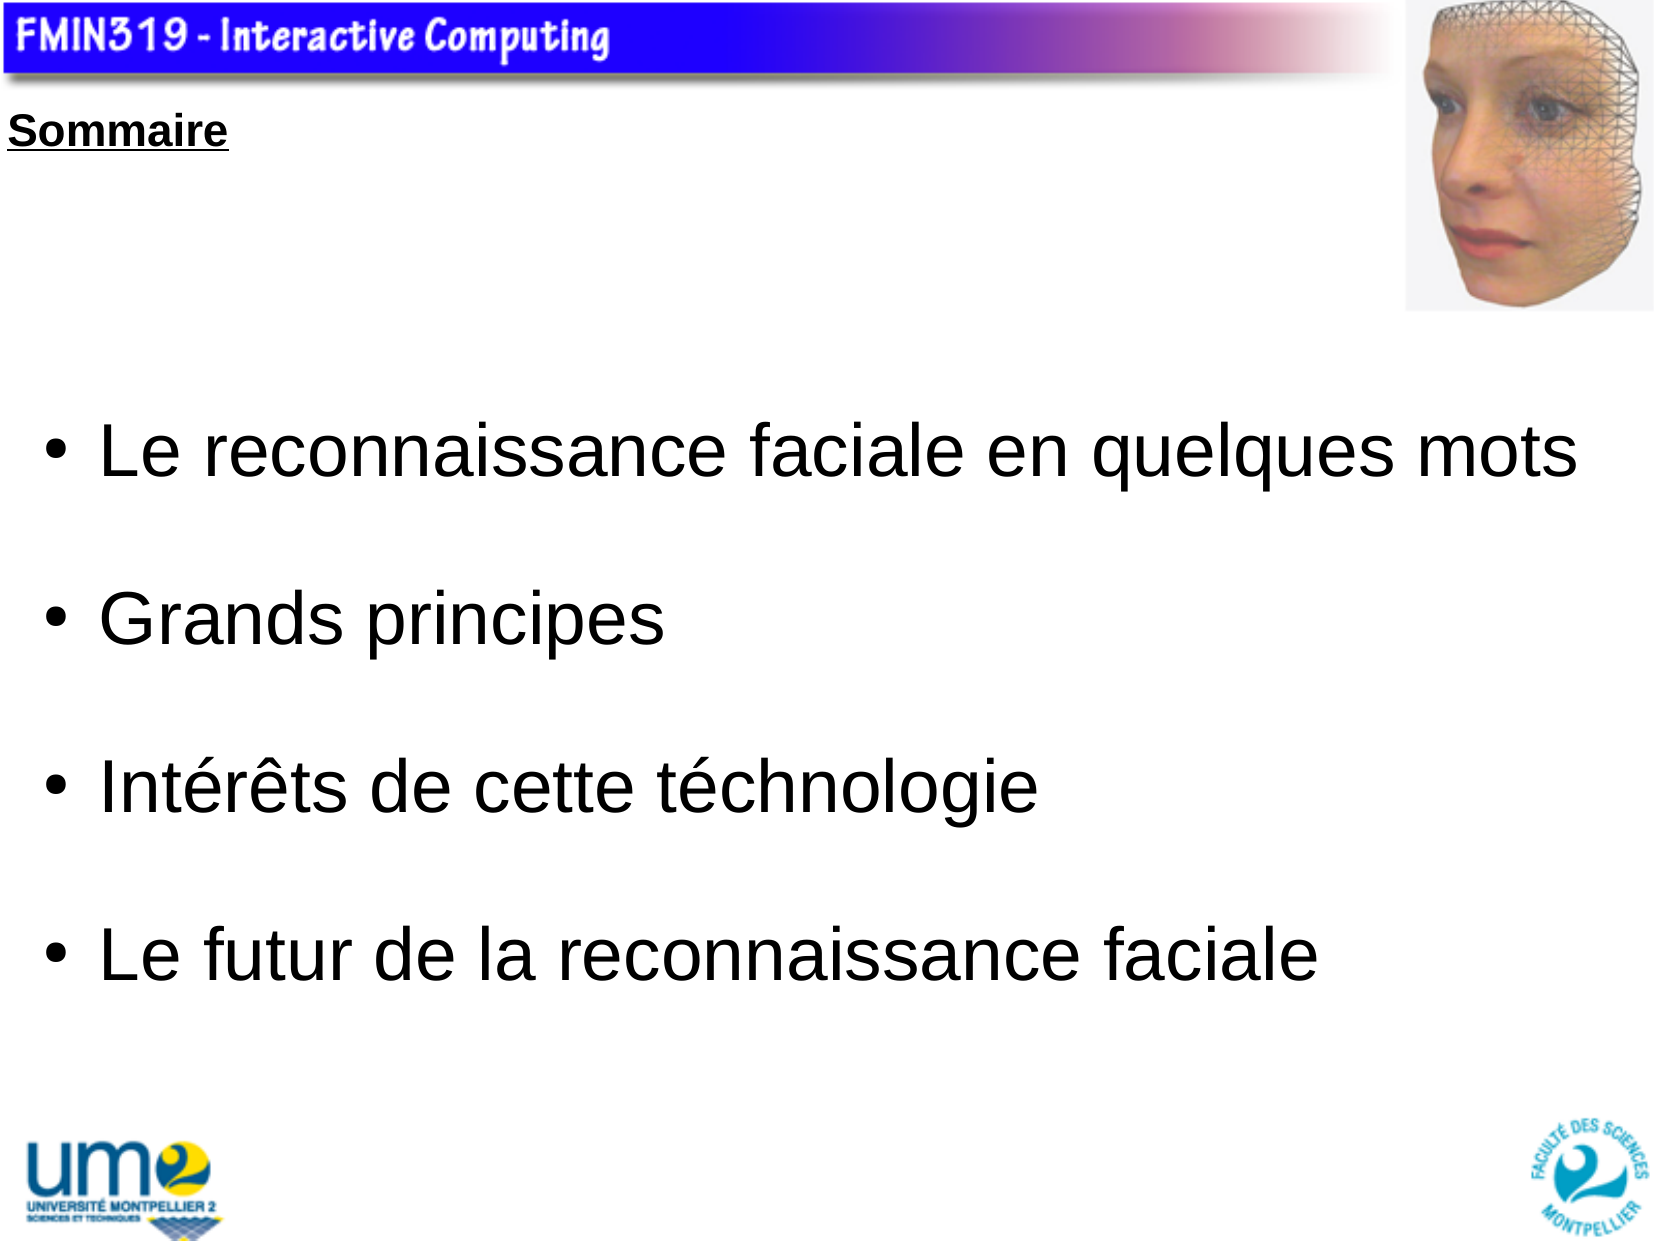

Sommaire
 Le reconnaissance faciale en quelques mots
 Grands principes
 Intérêts de cette téchnologie
 Le futur de la reconnaissance faciale